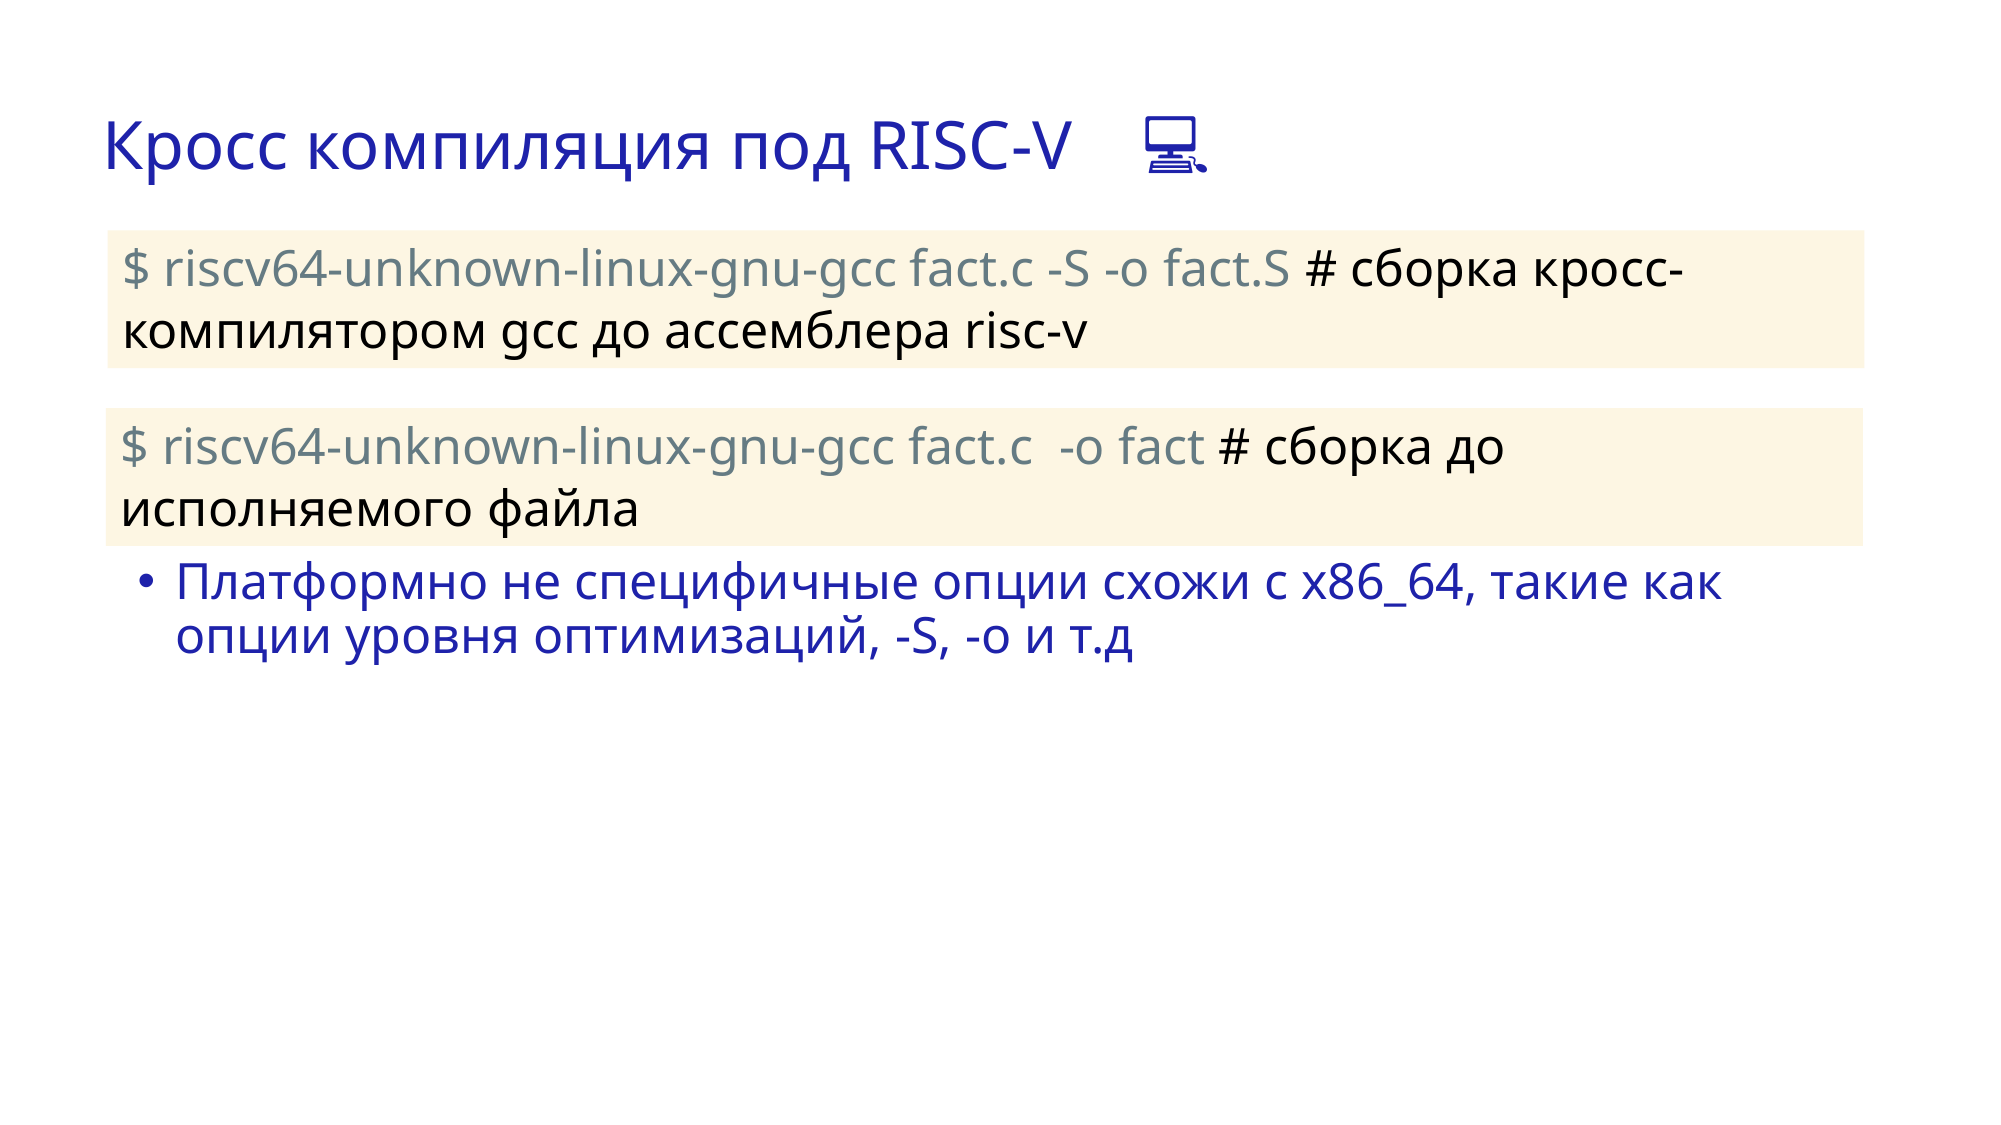

# Кросс компиляция под RISC-V 💻​
$ riscv64-unknown-linux-gnu-gcc fact.c -S -o fact.S # сборка кросс-компилятором gcc до ассемблера risc-v
$ riscv64-unknown-linux-gnu-gcc fact.c -o fact # сборка до исполняемого файла
Платформно не специфичные опции схожи с x86_64, такие как опции уровня оптимизаций, -S, -o и т.д